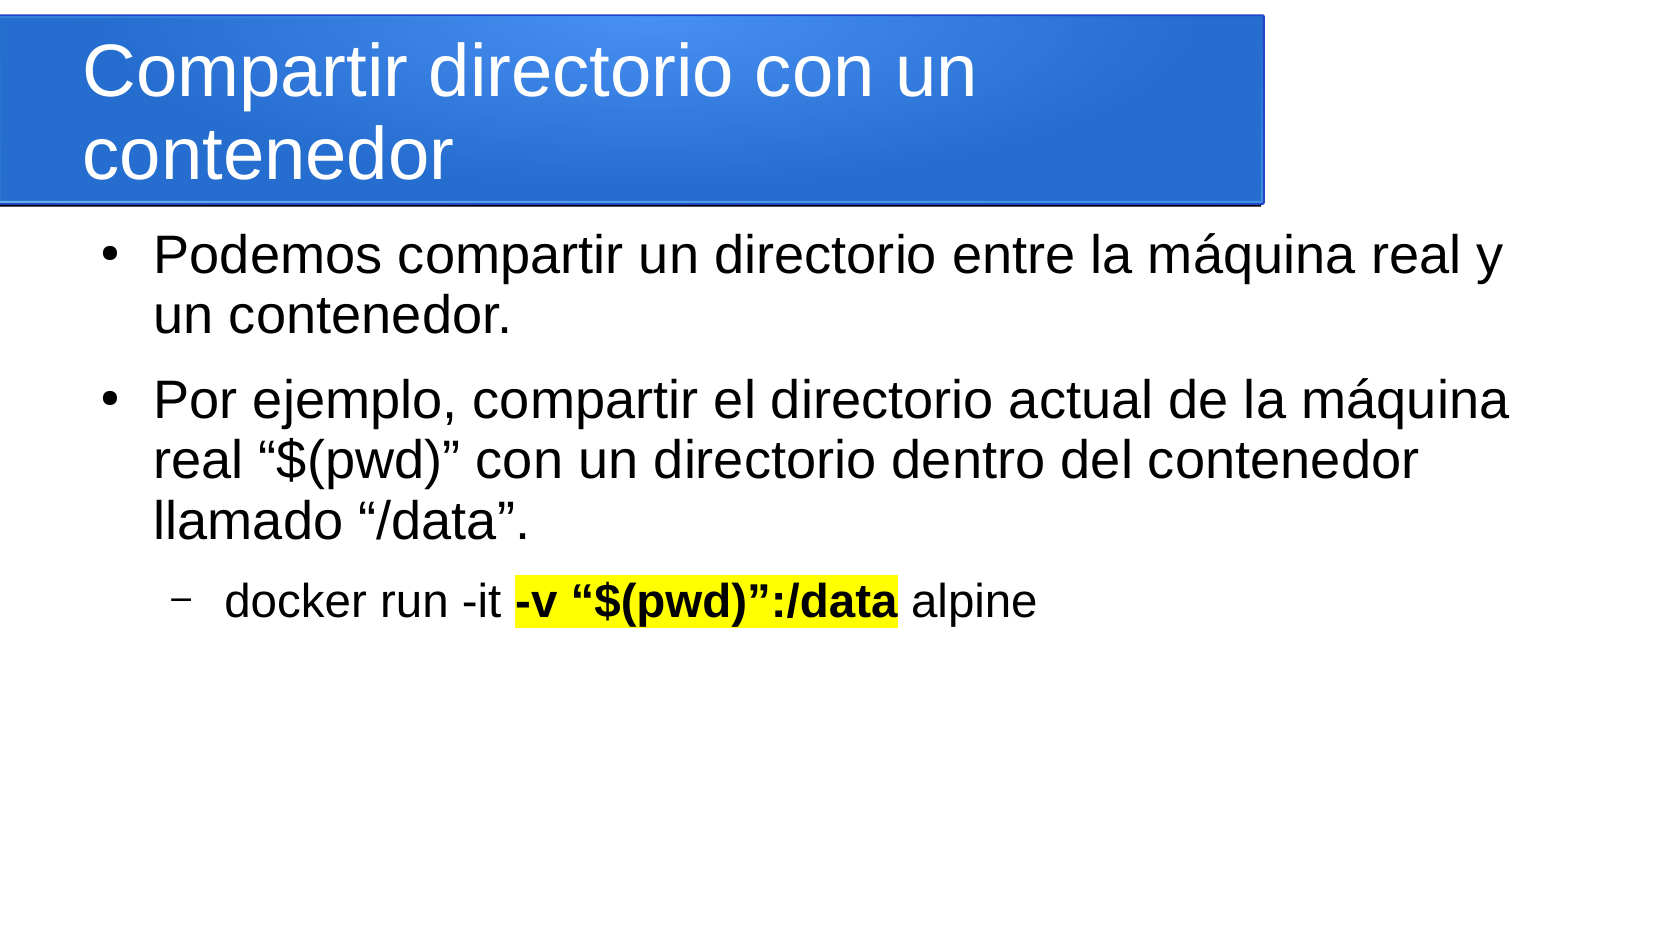

# Compartir directorio con un contenedor
Podemos compartir un directorio entre la máquina real y un contenedor.
Por ejemplo, compartir el directorio actual de la máquina real “$(pwd)” con un directorio dentro del contenedor llamado “/data”.
docker run -it -v “$(pwd)”:/data alpine